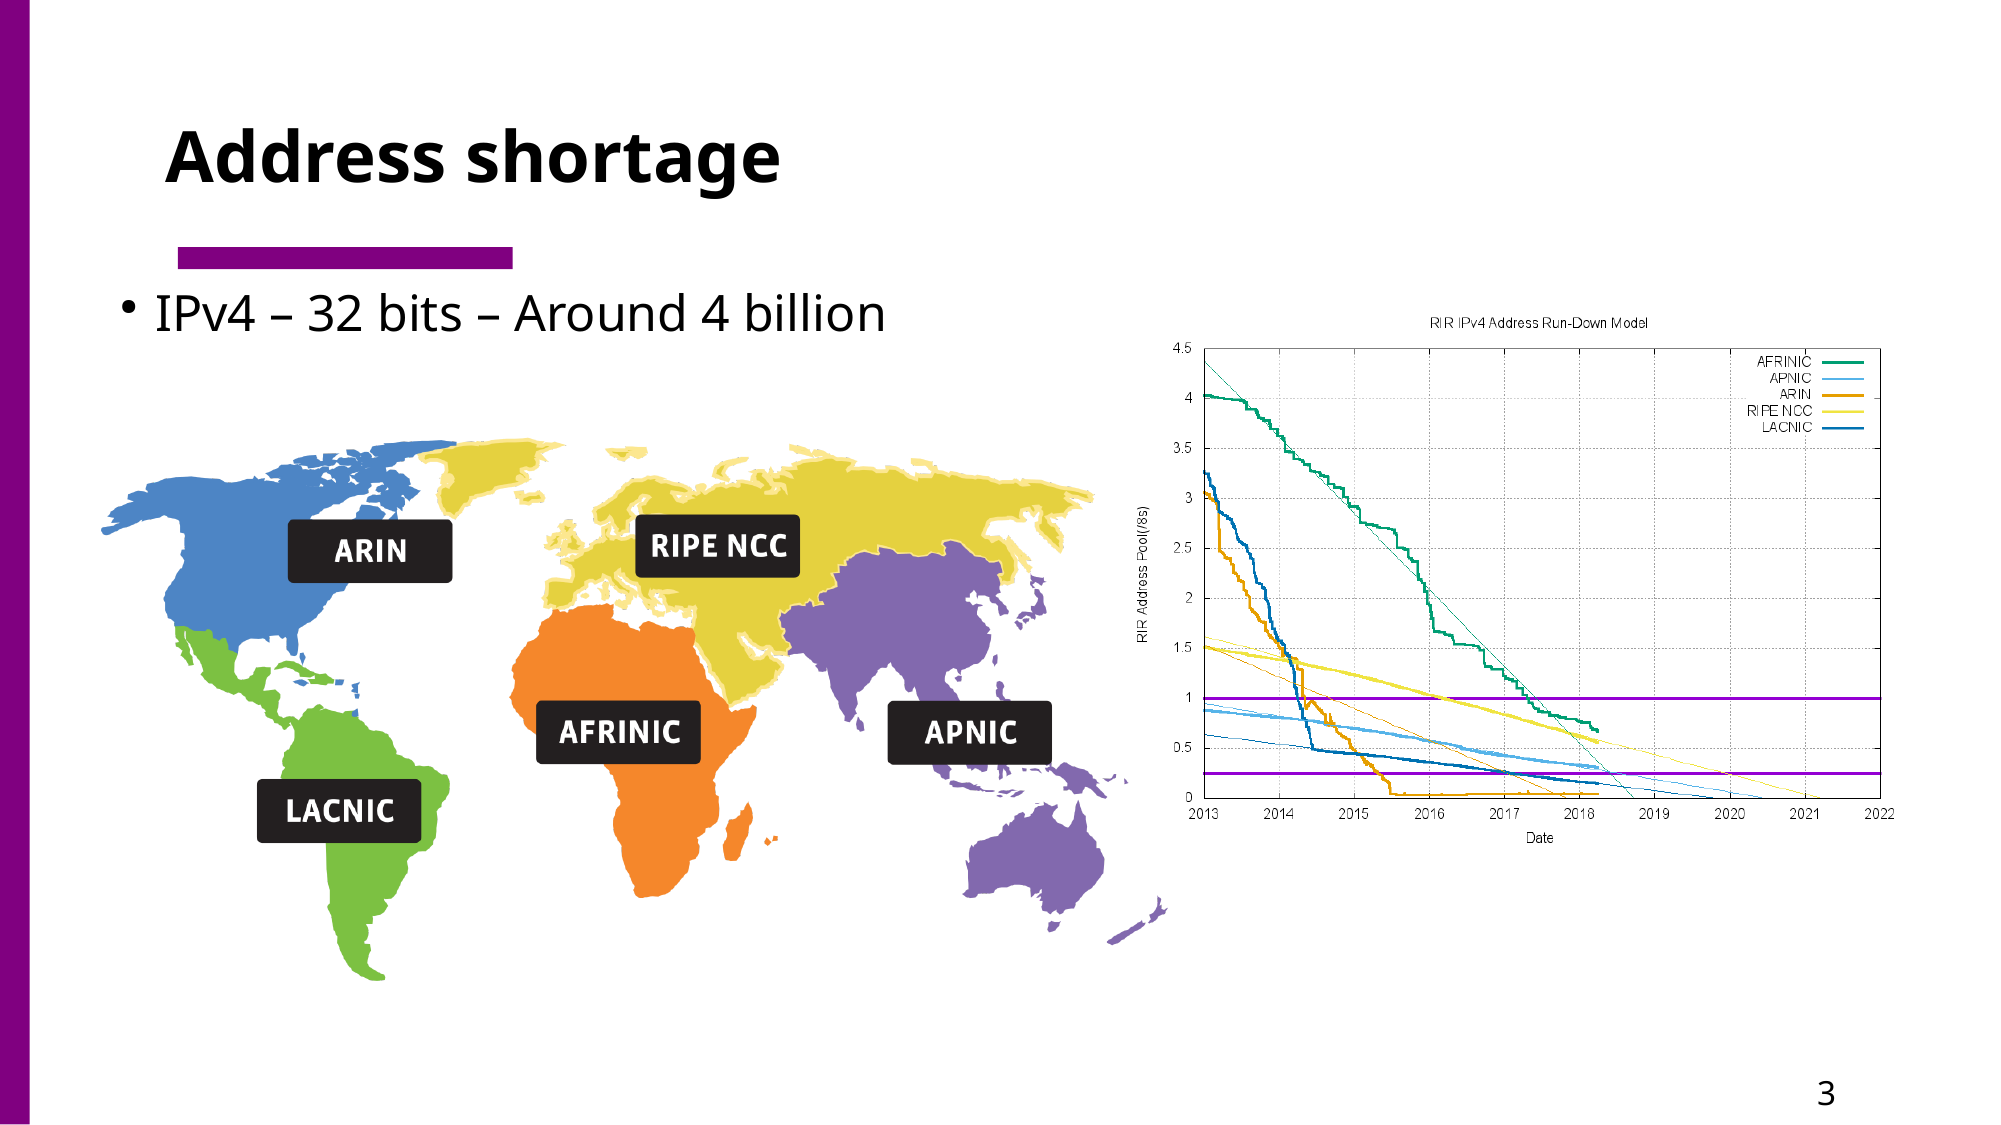

Address shortage
IPv4 – 32 bits – Around 4 billion